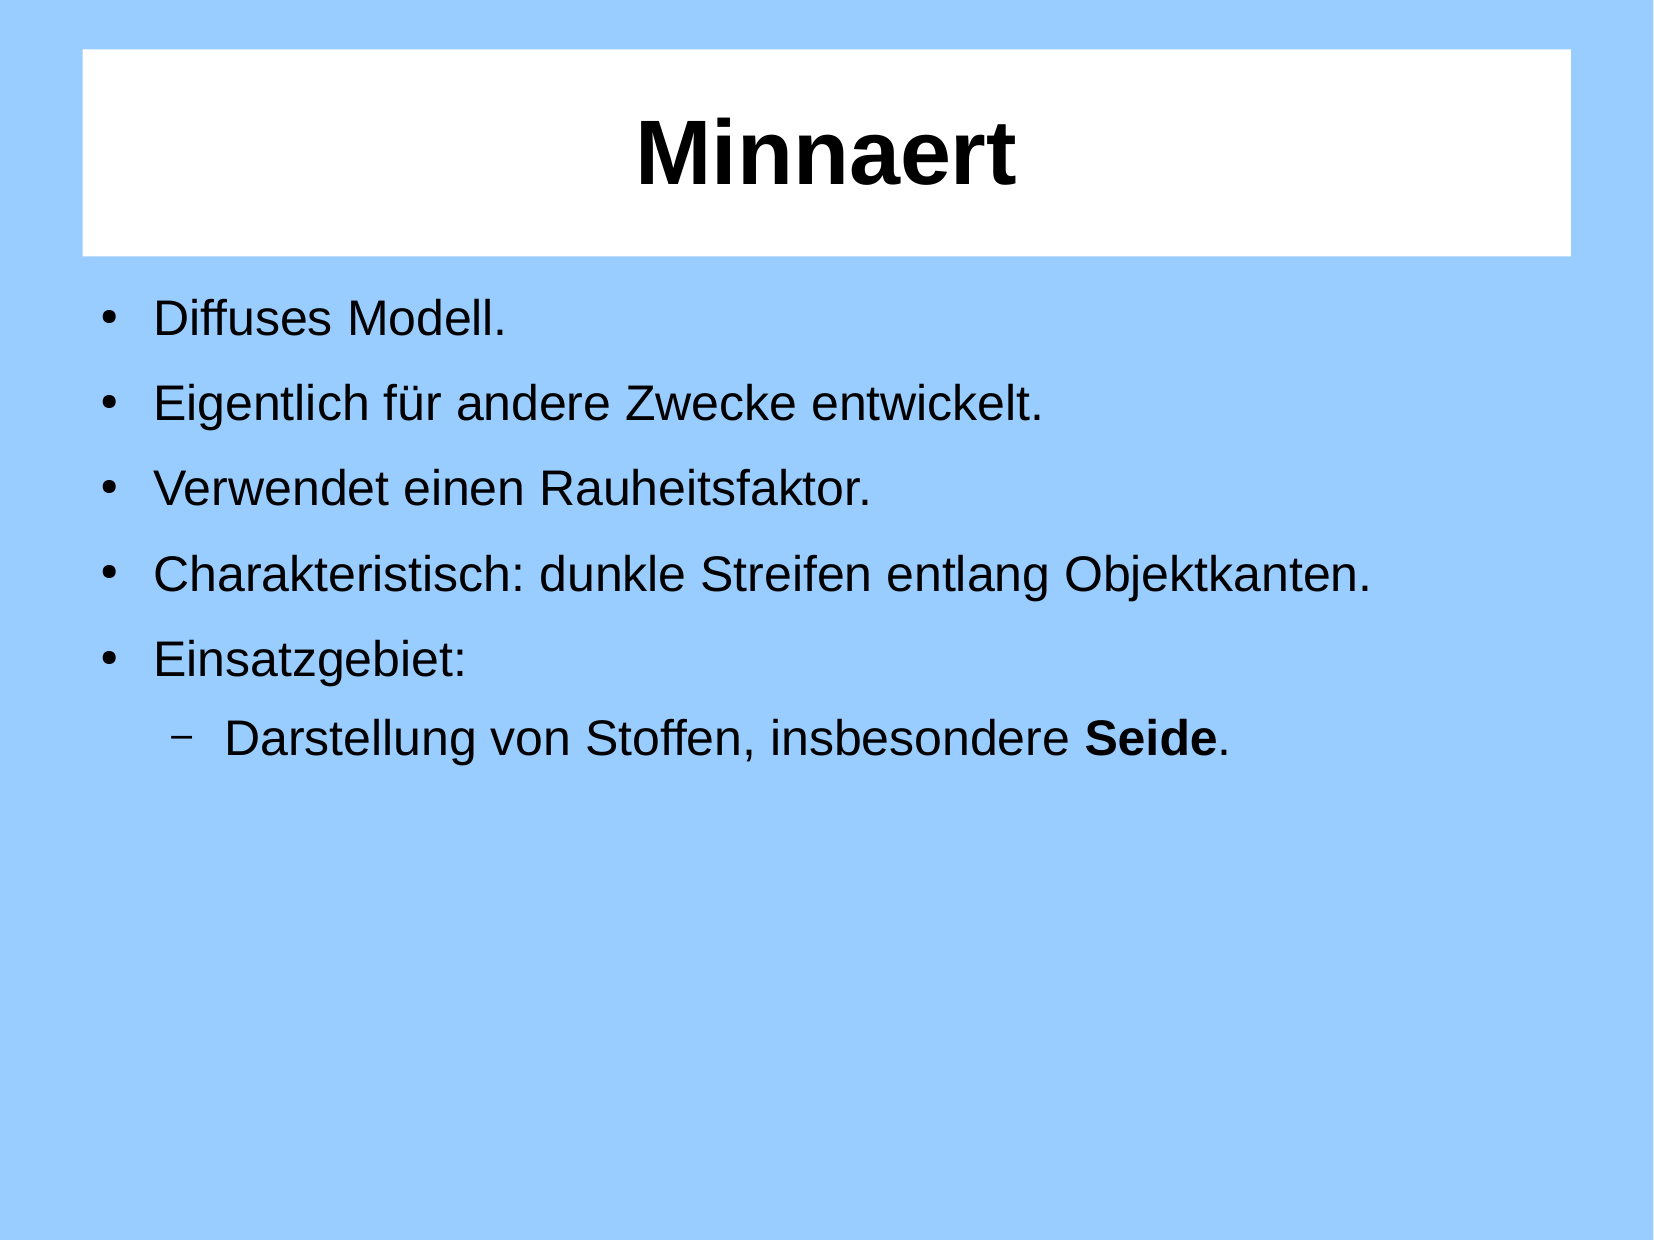

# Minnaert
Diffuses Modell.
Eigentlich für andere Zwecke entwickelt.
Verwendet einen Rauheitsfaktor.
Charakteristisch: dunkle Streifen entlang Objektkanten.
Einsatzgebiet:
Darstellung von Stoffen, insbesondere Seide.